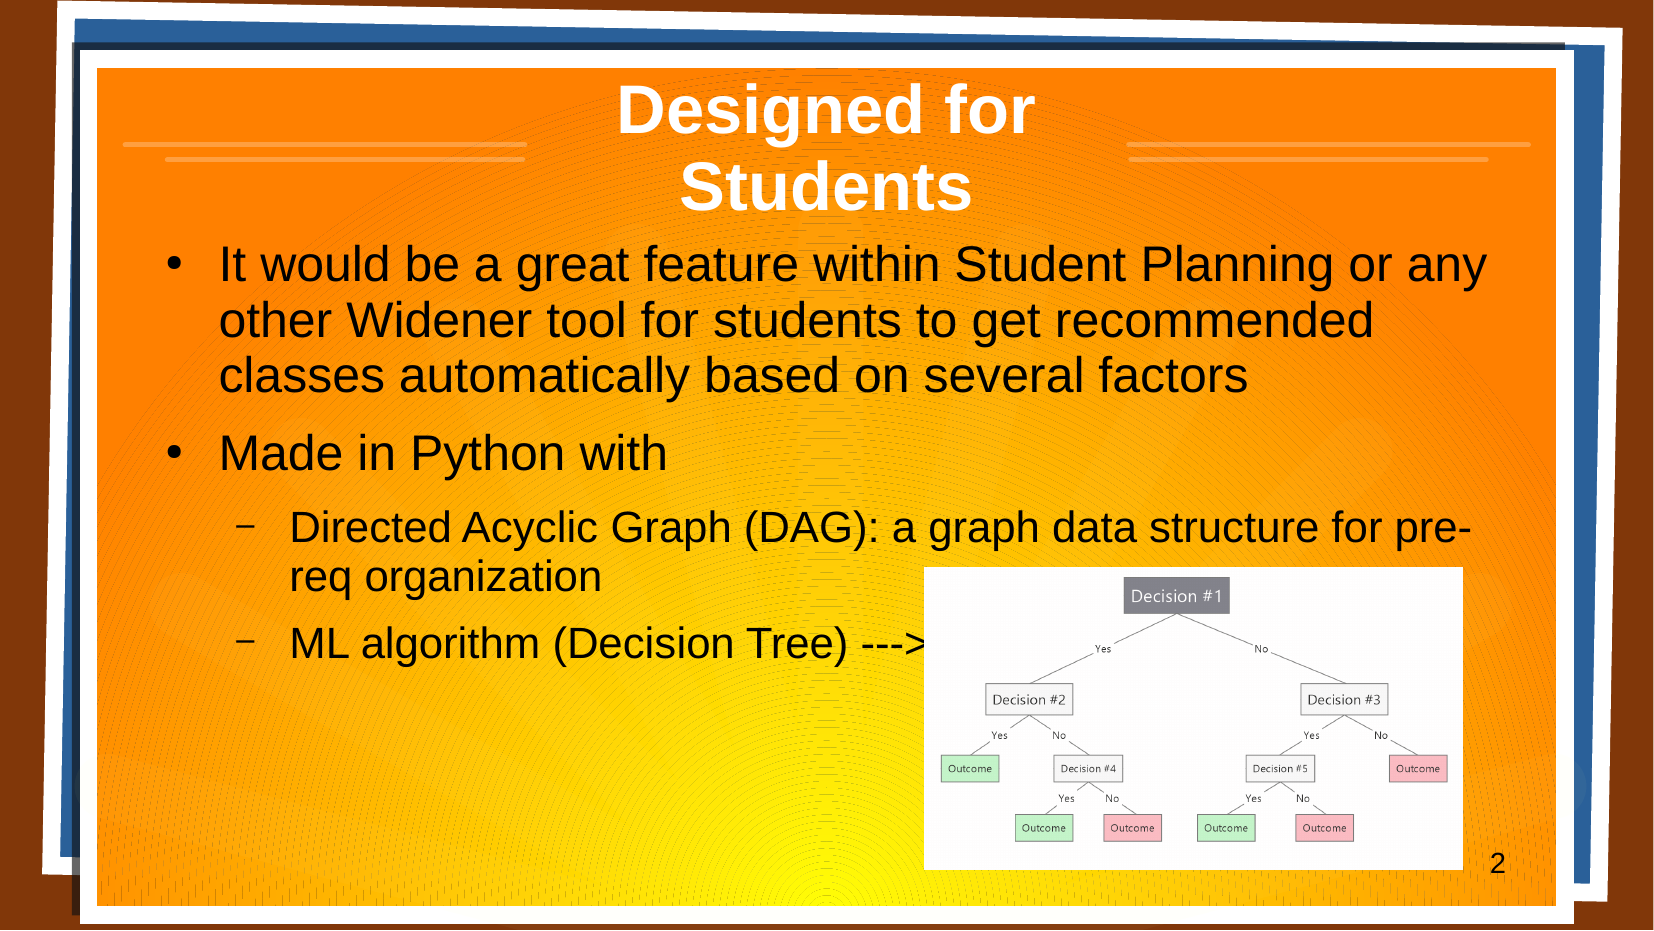

# Designed for Students
It would be a great feature within Student Planning or any other Widener tool for students to get recommended classes automatically based on several factors
Made in Python with
Directed Acyclic Graph (DAG): a graph data structure for pre-req organization
ML algorithm (Decision Tree) --->
2